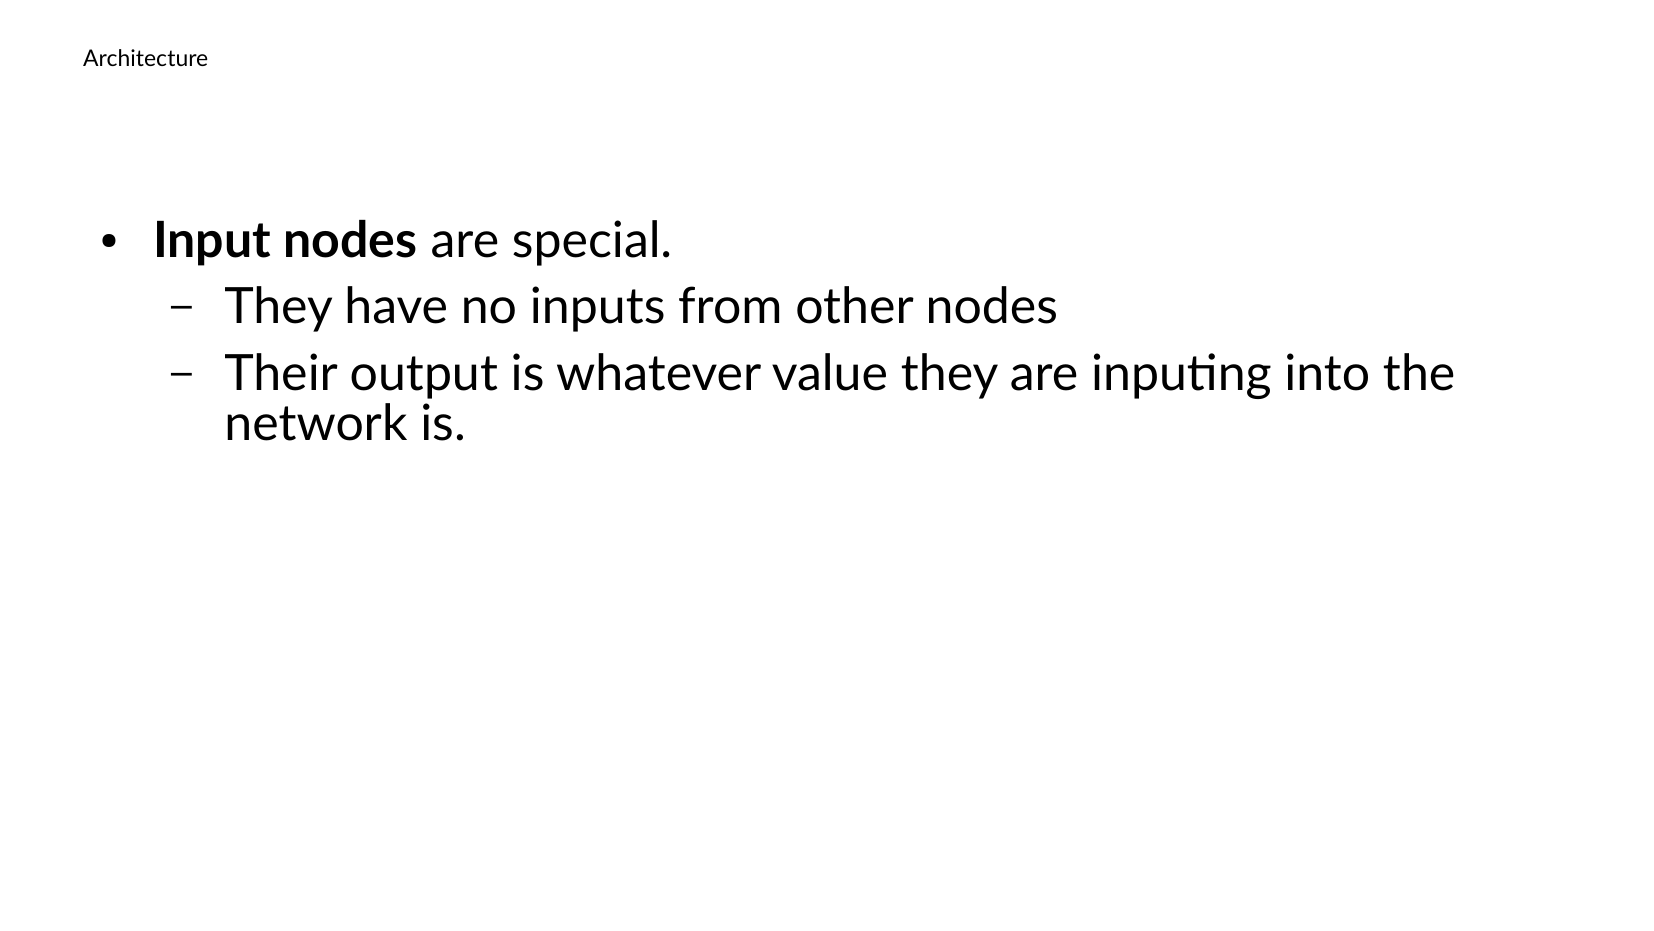

# Architecture
Input nodes are special.
They have no inputs from other nodes
Their output is whatever value they are inputing into the network is.